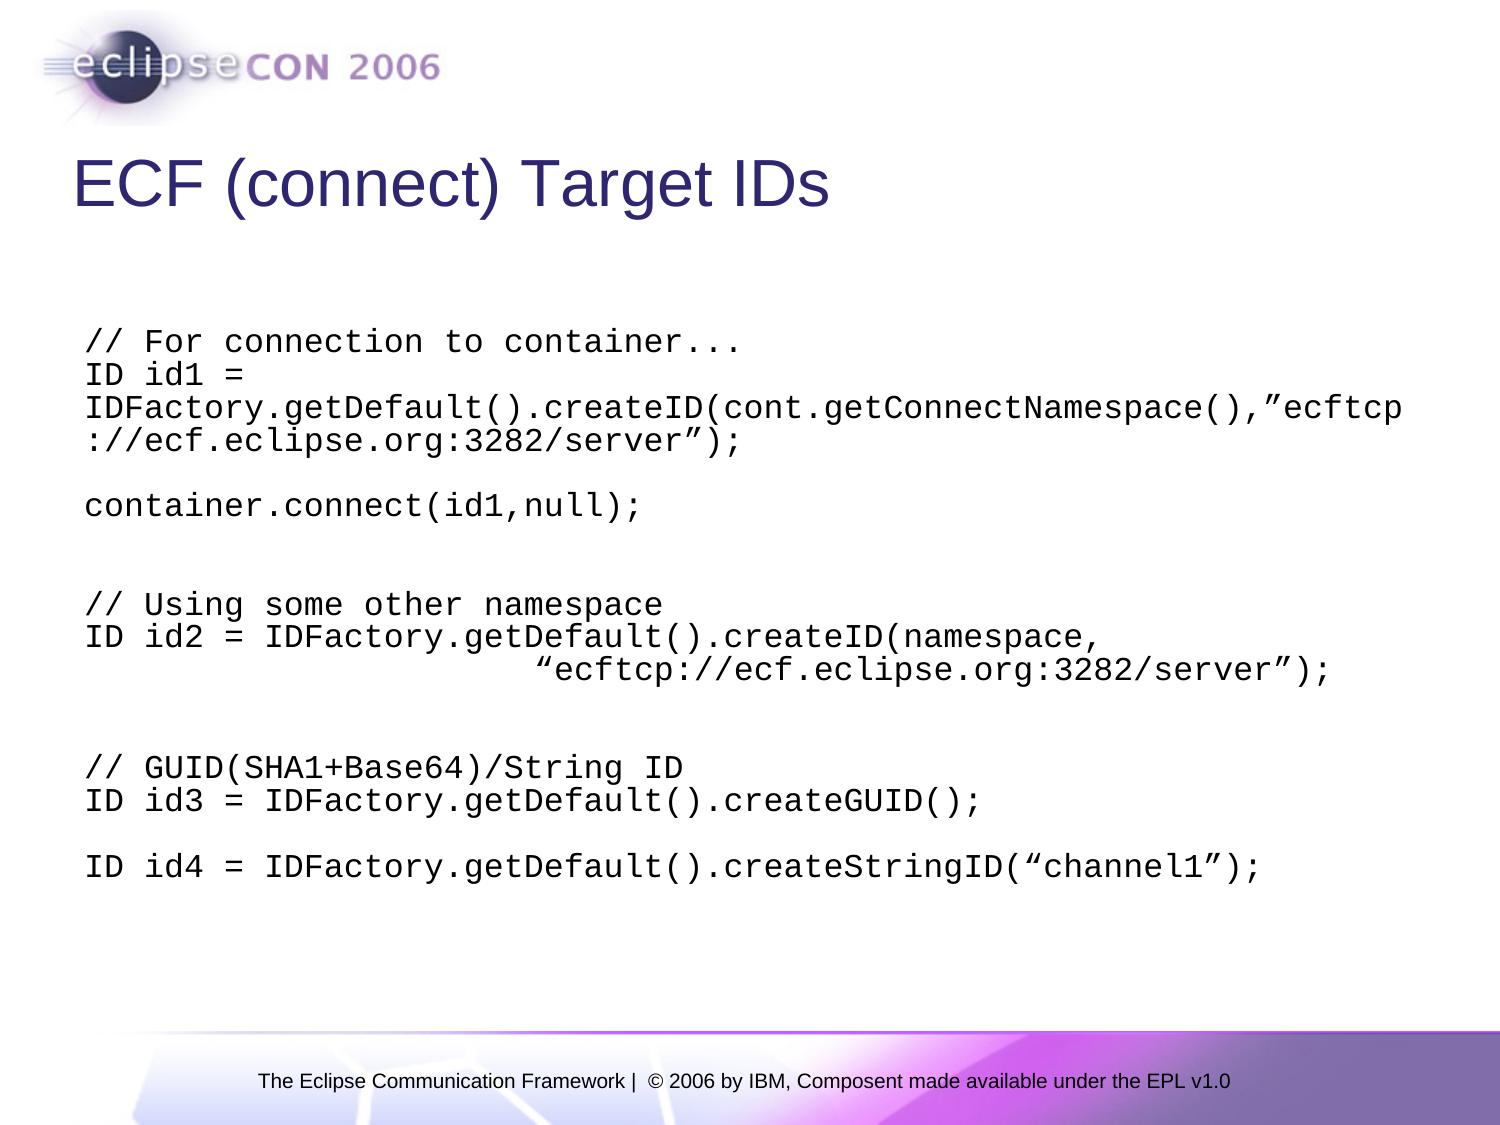

# ECF (connect) Target IDs
// For connection to container...
ID id1 = IDFactory.getDefault().createID(cont.getConnectNamespace(),”ecftcp://ecf.eclipse.org:3282/server”);
container.connect(id1,null);
// Using some other namespace
ID id2 = IDFactory.getDefault().createID(namespace,
						“ecftcp://ecf.eclipse.org:3282/server”);
// GUID(SHA1+Base64)/String ID
ID id3 = IDFactory.getDefault().createGUID();
ID id4 = IDFactory.getDefault().createStringID(“channel1”);